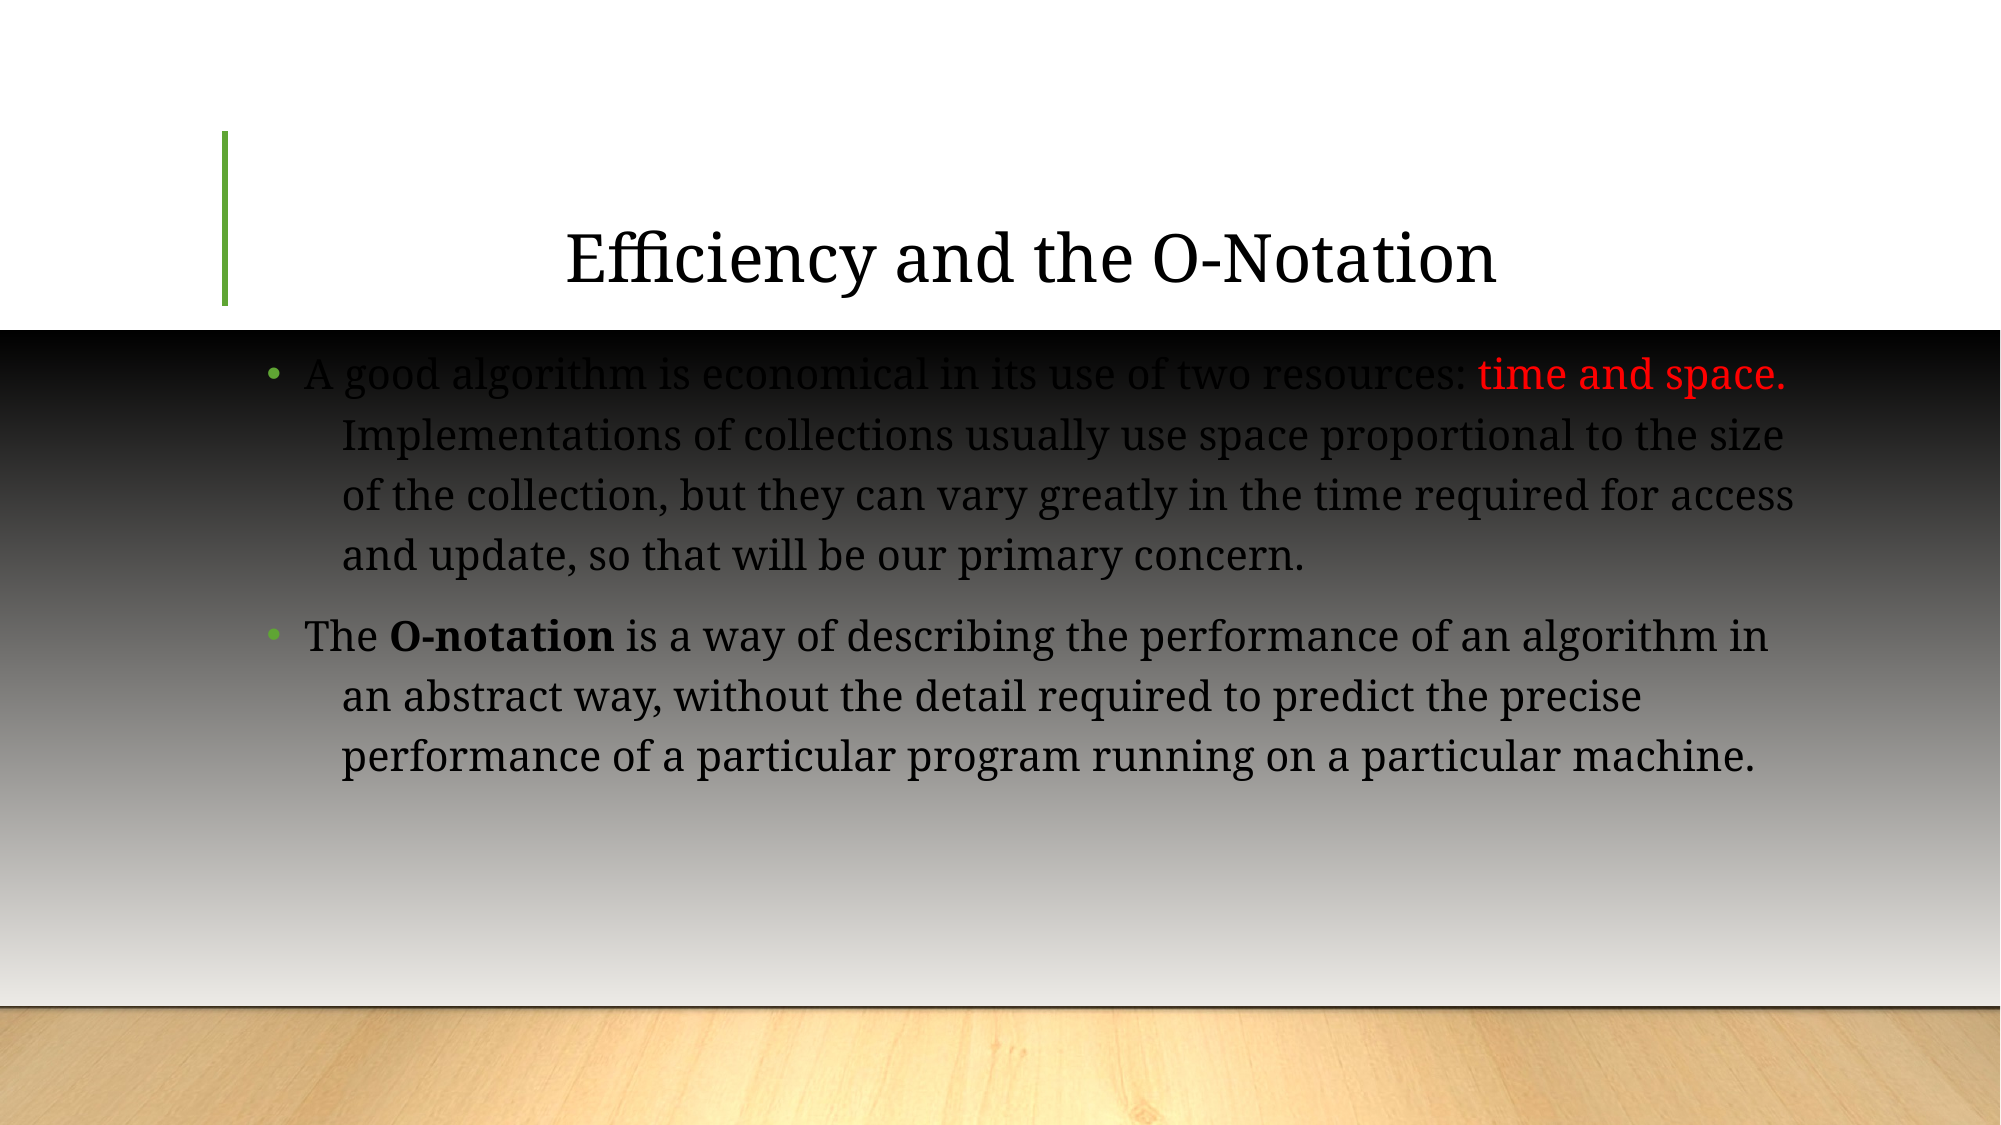

# Efficiency and the O-Notation
A good algorithm is economical in its use of two resources: time and space. Implementations of collections usually use space proportional to the size of the collection, but they can vary greatly in the time required for access and update, so that will be our primary concern.
The O-notation is a way of describing the performance of an algorithm in an abstract way, without the detail required to predict the precise performance of a particular program running on a particular machine.